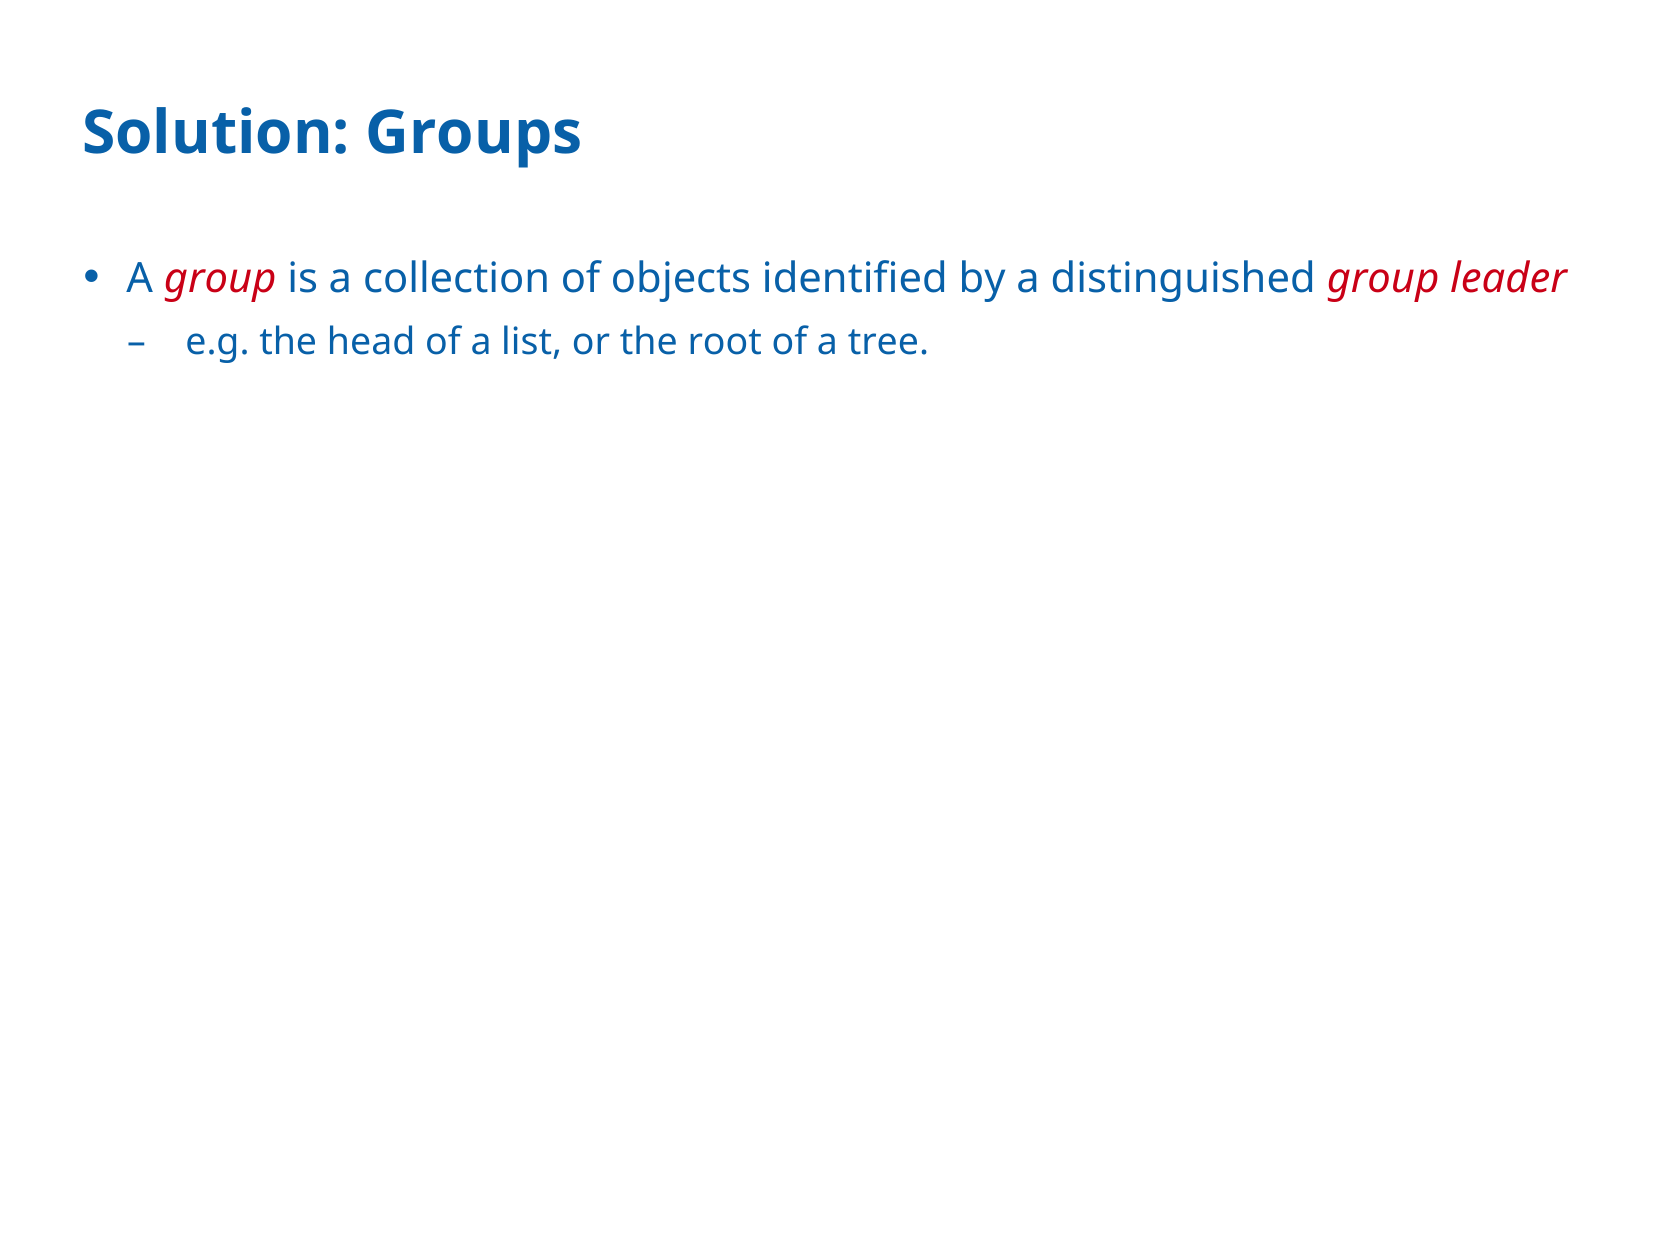

# Solution: Groups
A group is a collection of objects identified by a distinguished group leader
e.g. the head of a list, or the root of a tree.